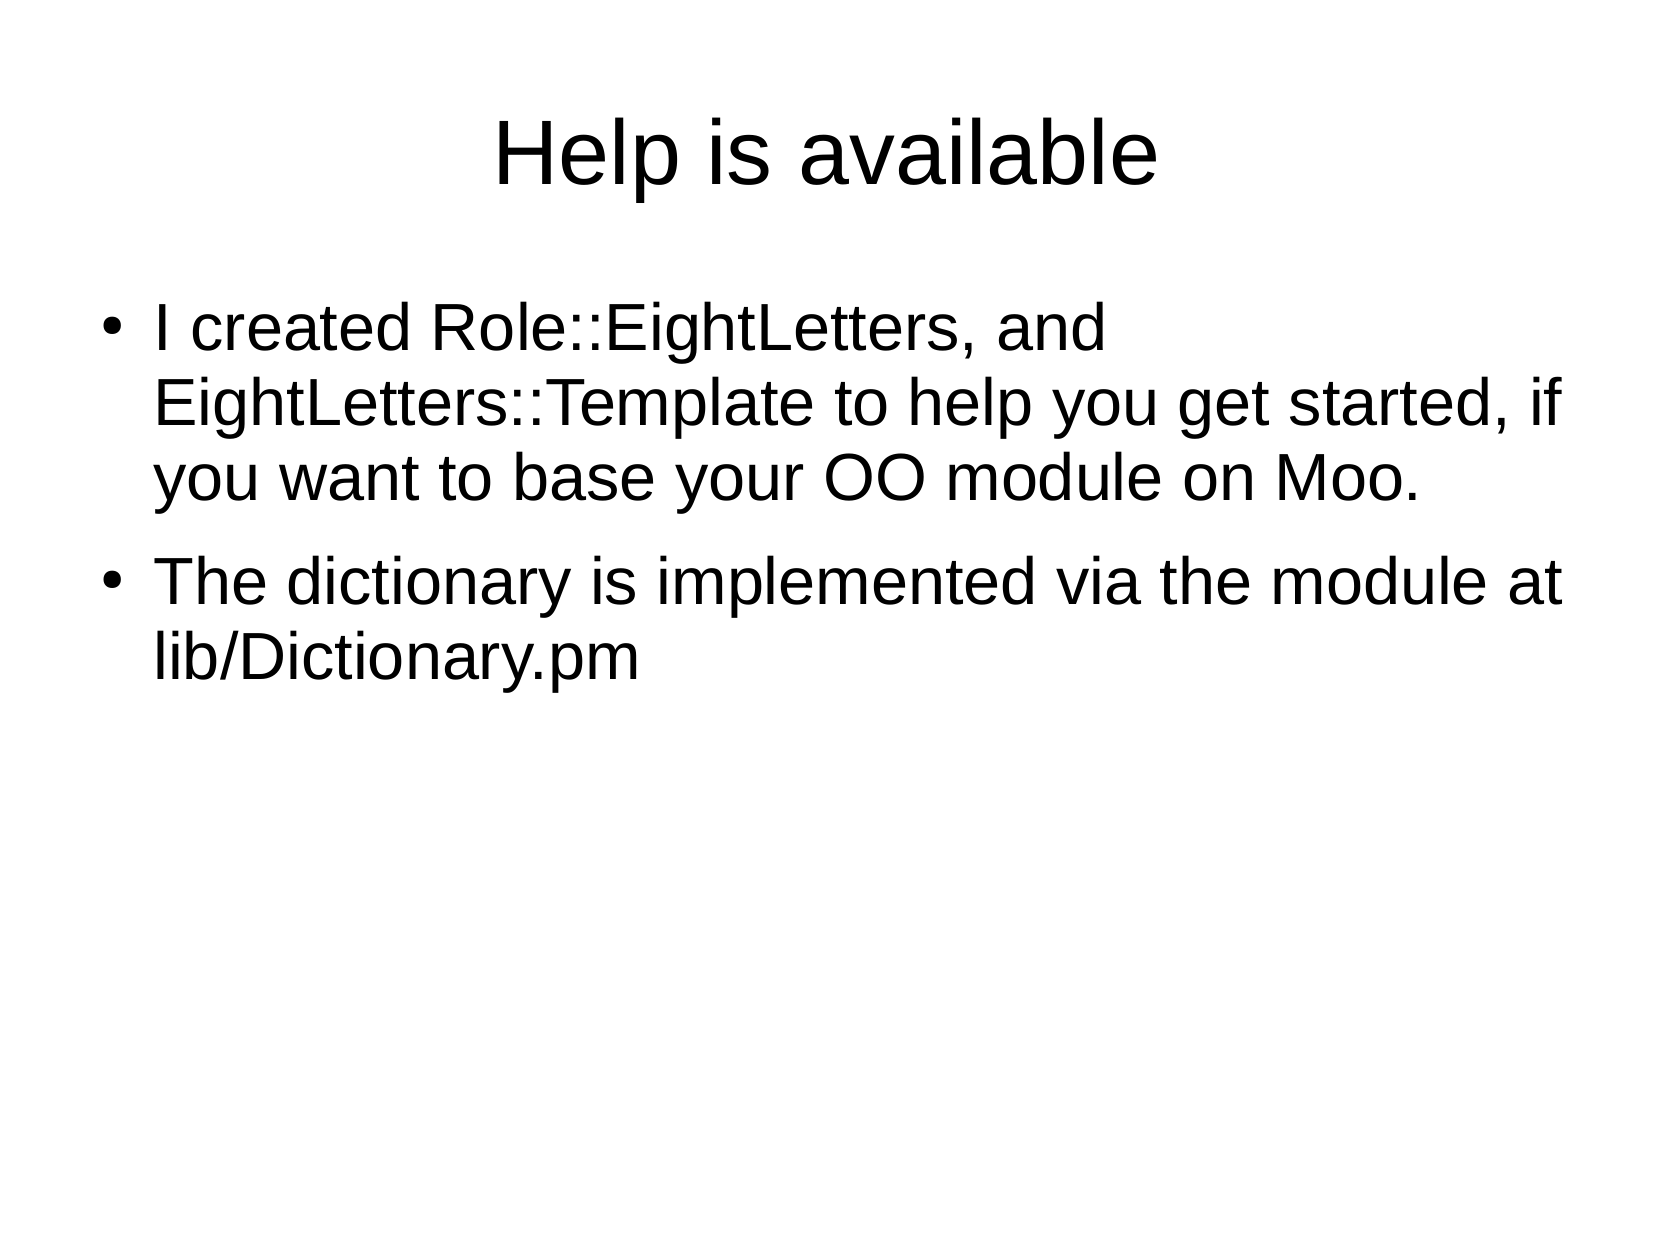

# Help is available
I created Role::EightLetters, and EightLetters::Template to help you get started, if you want to base your OO module on Moo.
The dictionary is implemented via the module at lib/Dictionary.pm